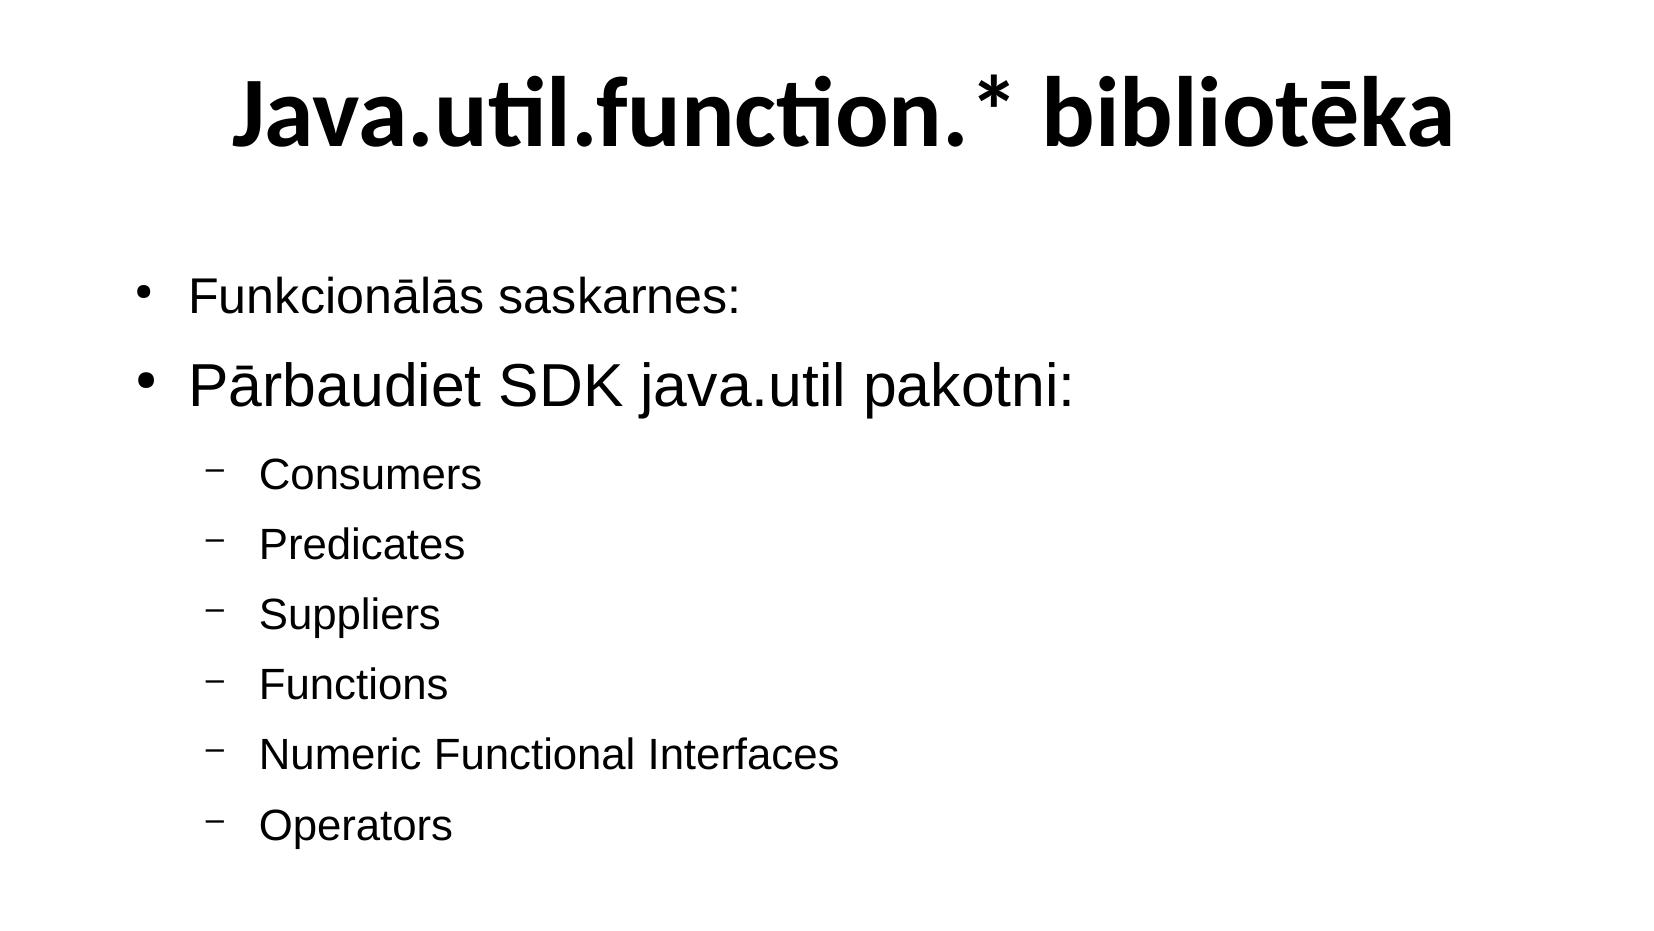

# Java.util.function.* bibliotēka
Funkcionālās saskarnes:
Pārbaudiet SDK java.util pakotni:
Consumers
Predicates
Suppliers
Functions
Numeric Functional Interfaces
Operators